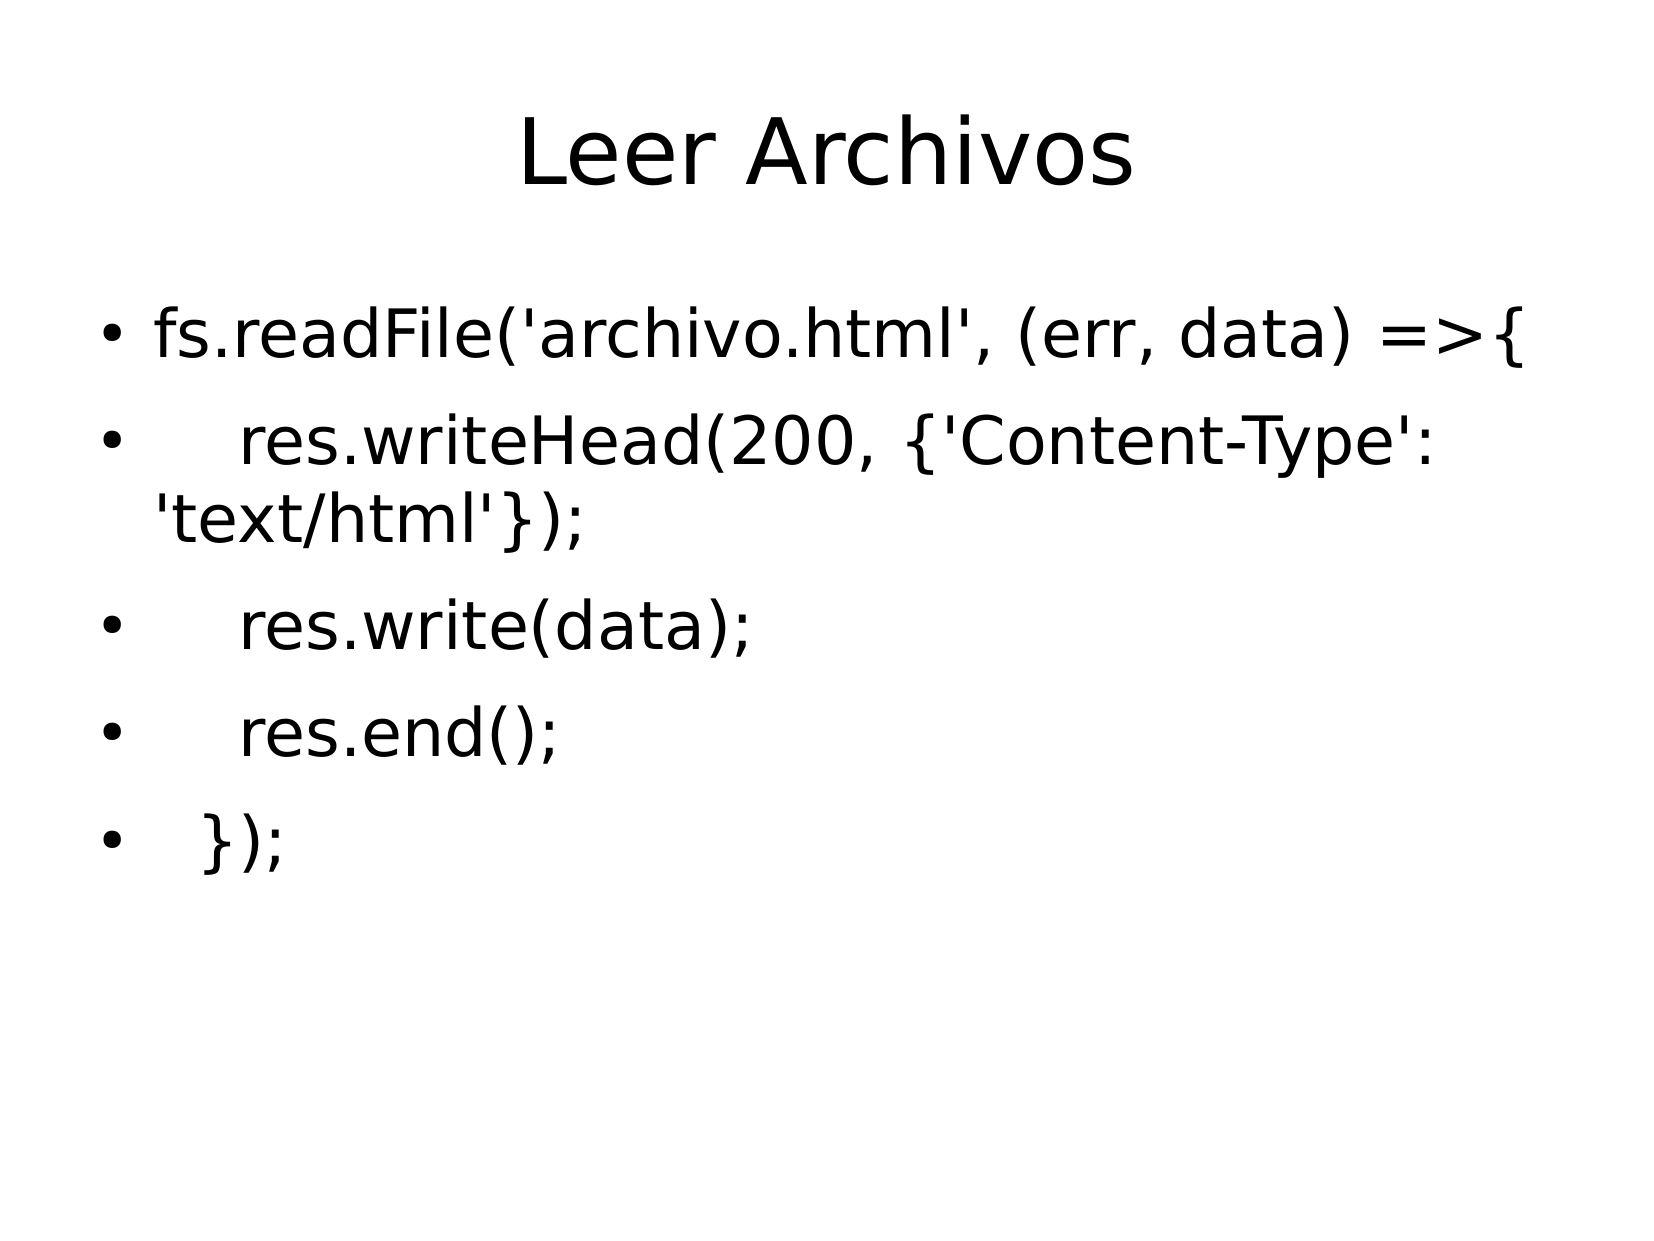

# Leer Archivos
fs.readFile('archivo.html', (err, data) =>{
 res.writeHead(200, {'Content-Type': 'text/html'});
 res.write(data);
 res.end();
 });